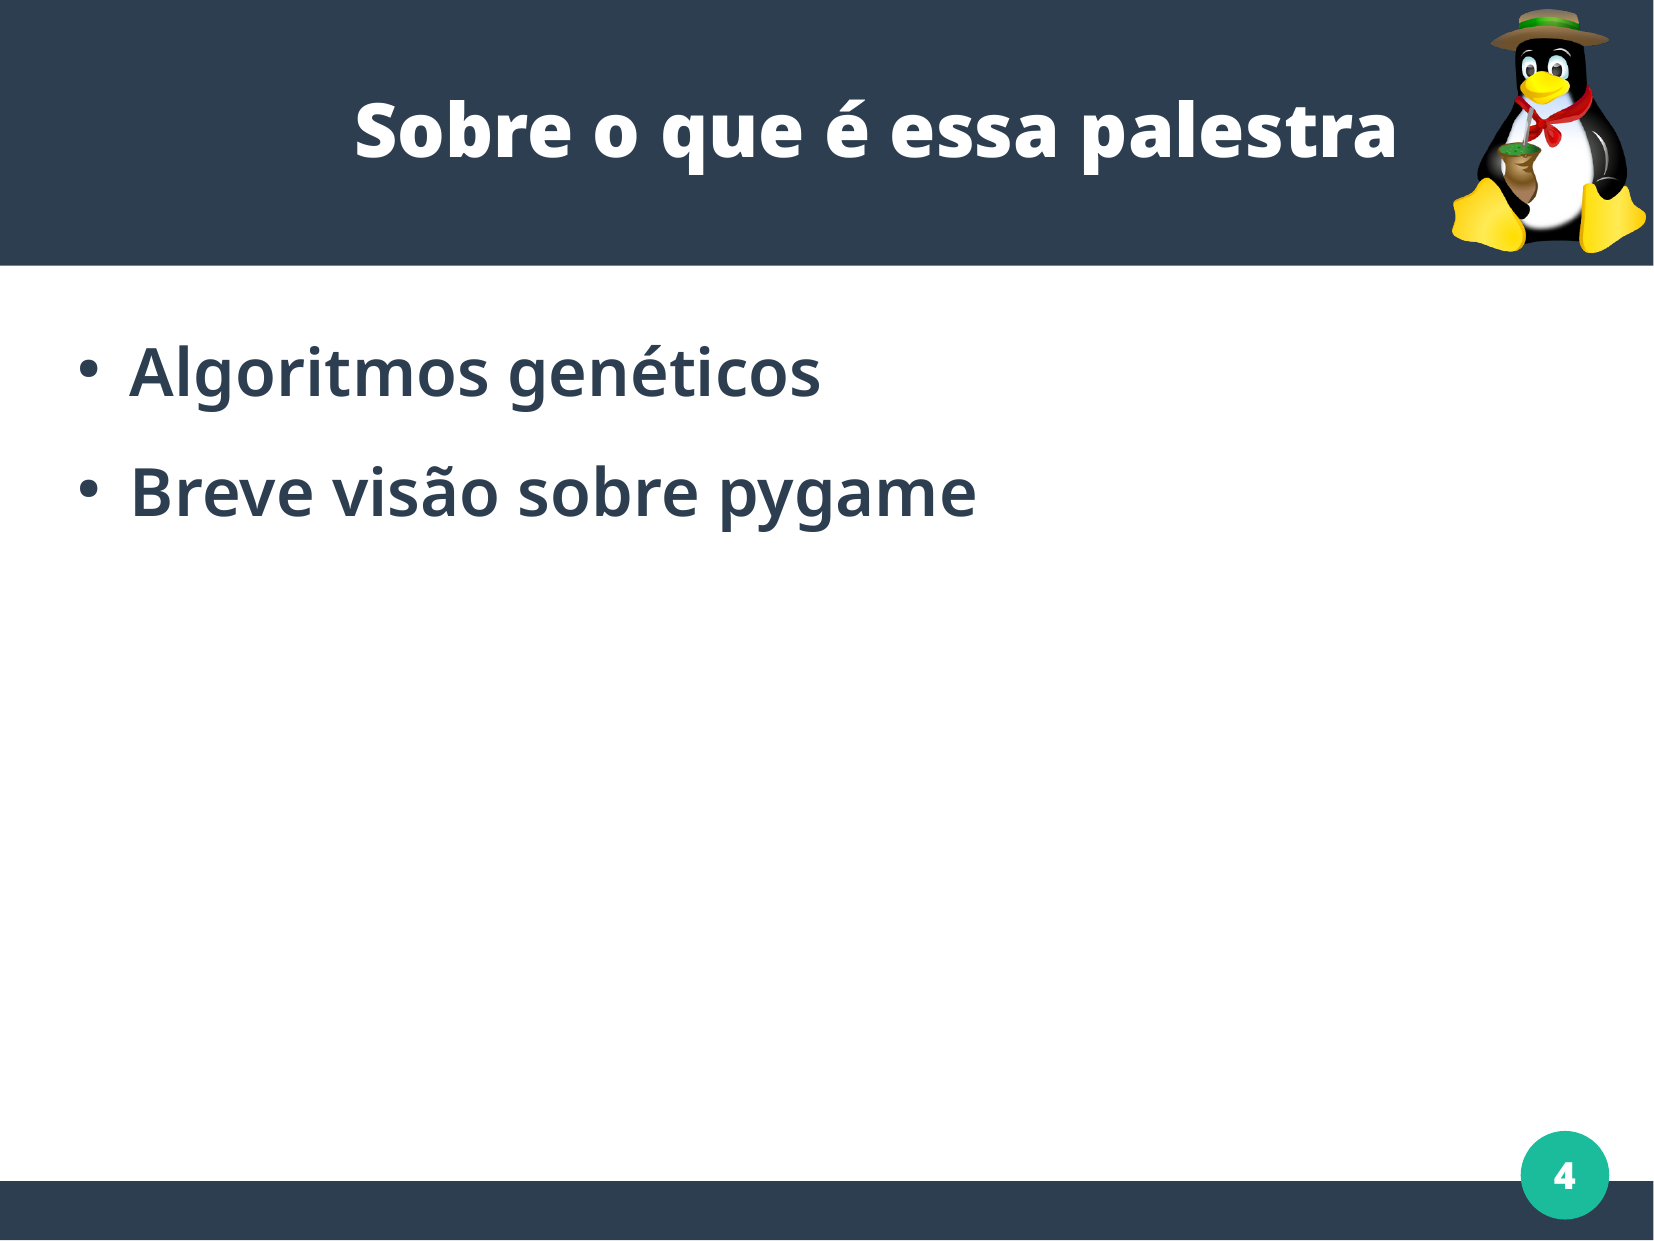

# Sobre o que é essa palestra
Algoritmos genéticos
Breve visão sobre pygame
4